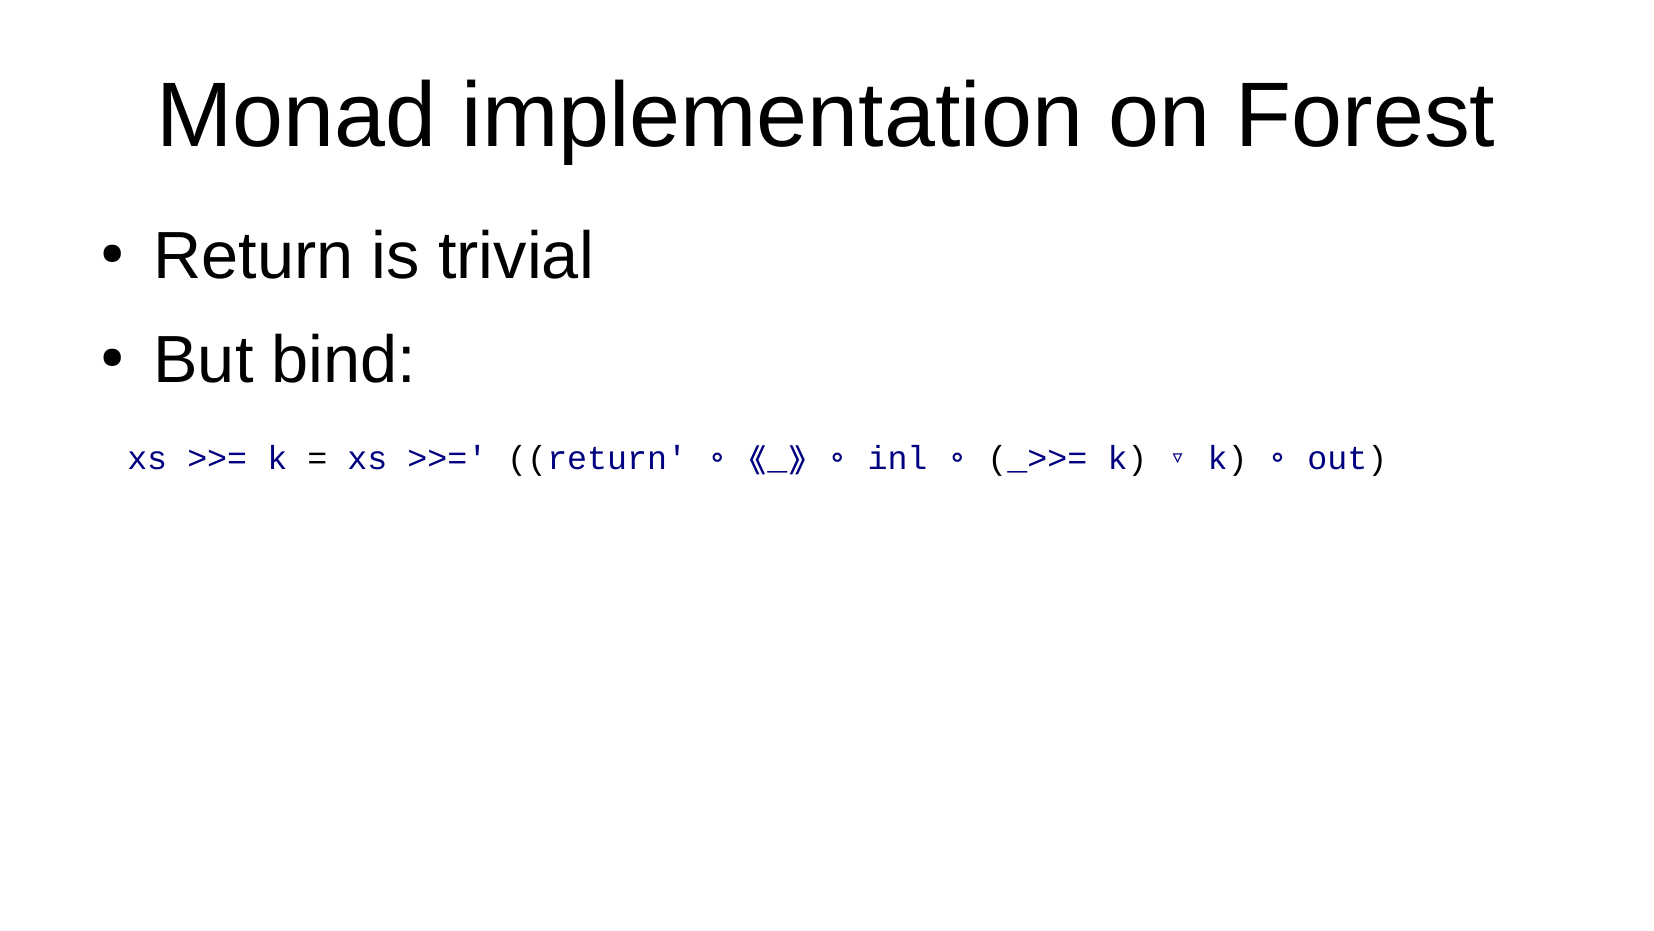

# Monad implementation on Forest
Return is trivial
But bind:
xs >>= k = xs >>=′ ((return′ ∘ ⟪_⟫ ∘ inl ∘ (_>>= k) ▿ k) ∘ out)